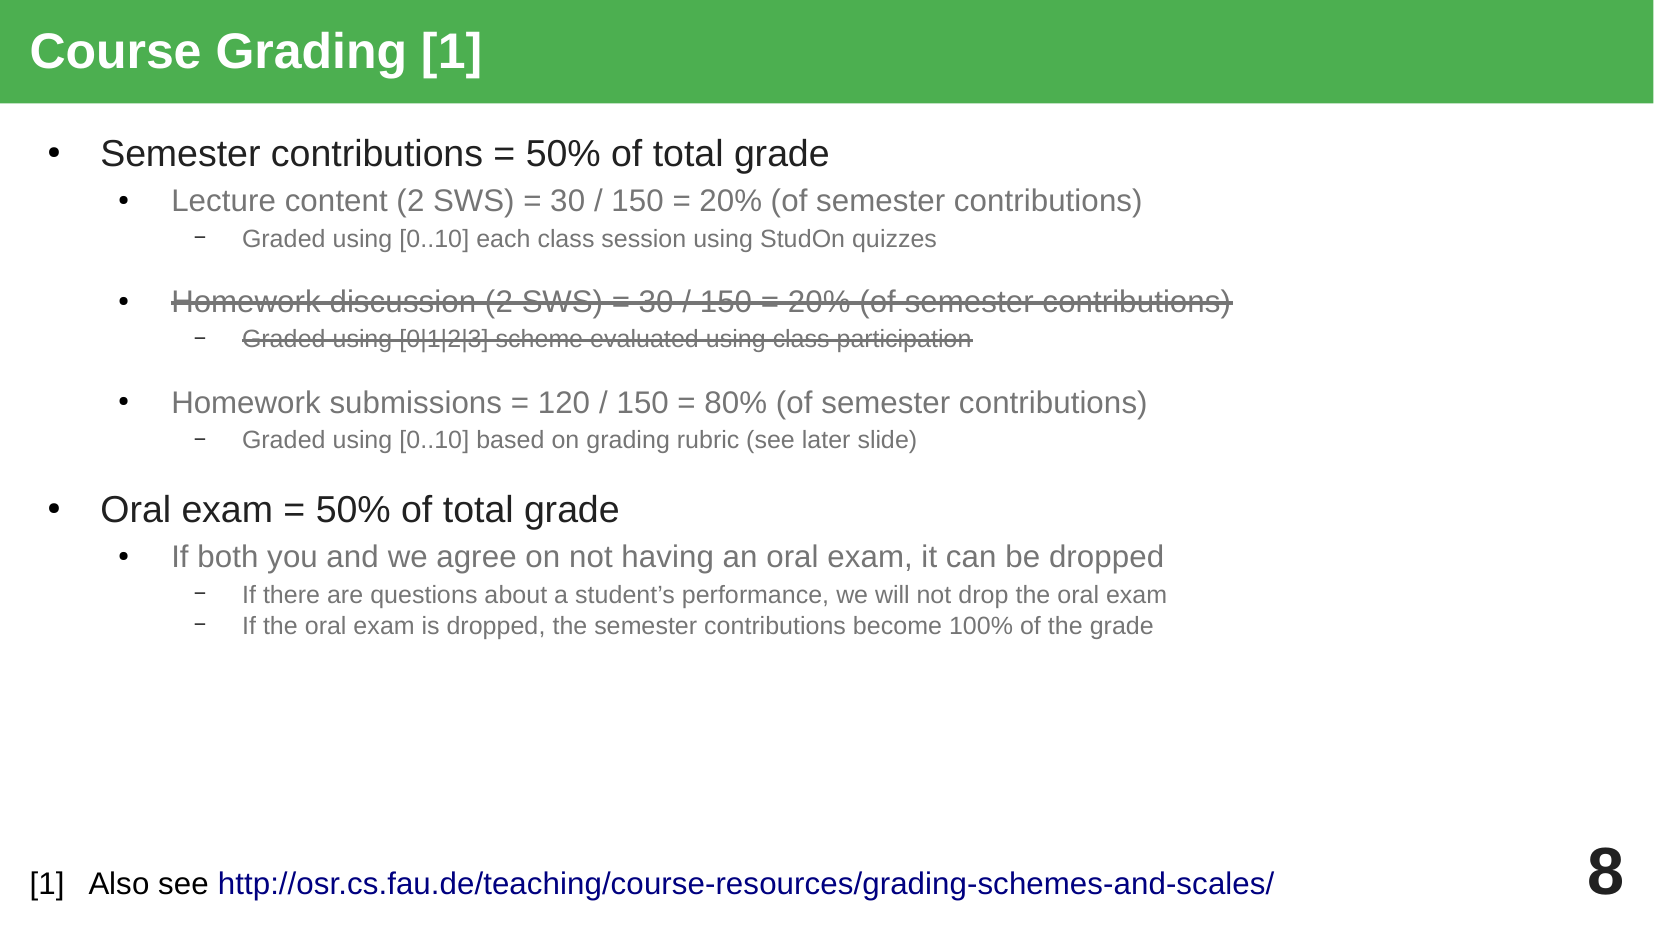

# Course Grading [1]
Semester contributions = 50% of total grade
Lecture content (2 SWS) = 30 / 150 = 20% (of semester contributions)
Graded using [0..10] each class session using StudOn quizzes
Homework discussion (2 SWS) = 30 / 150 = 20% (of semester contributions)
Graded using [0|1|2|3] scheme evaluated using class participation
Homework submissions = 120 / 150 = 80% (of semester contributions)
Graded using [0..10] based on grading rubric (see later slide)
Oral exam = 50% of total grade
If both you and we agree on not having an oral exam, it can be dropped
If there are questions about a student’s performance, we will not drop the oral exam
If the oral exam is dropped, the semester contributions become 100% of the grade
Nailing your Thesis - https://nythesis.com
8
[1]	Also see http://osr.cs.fau.de/teaching/course-resources/grading-schemes-and-scales/
© 2020 Dirk Riehle - Some Rights Reserved